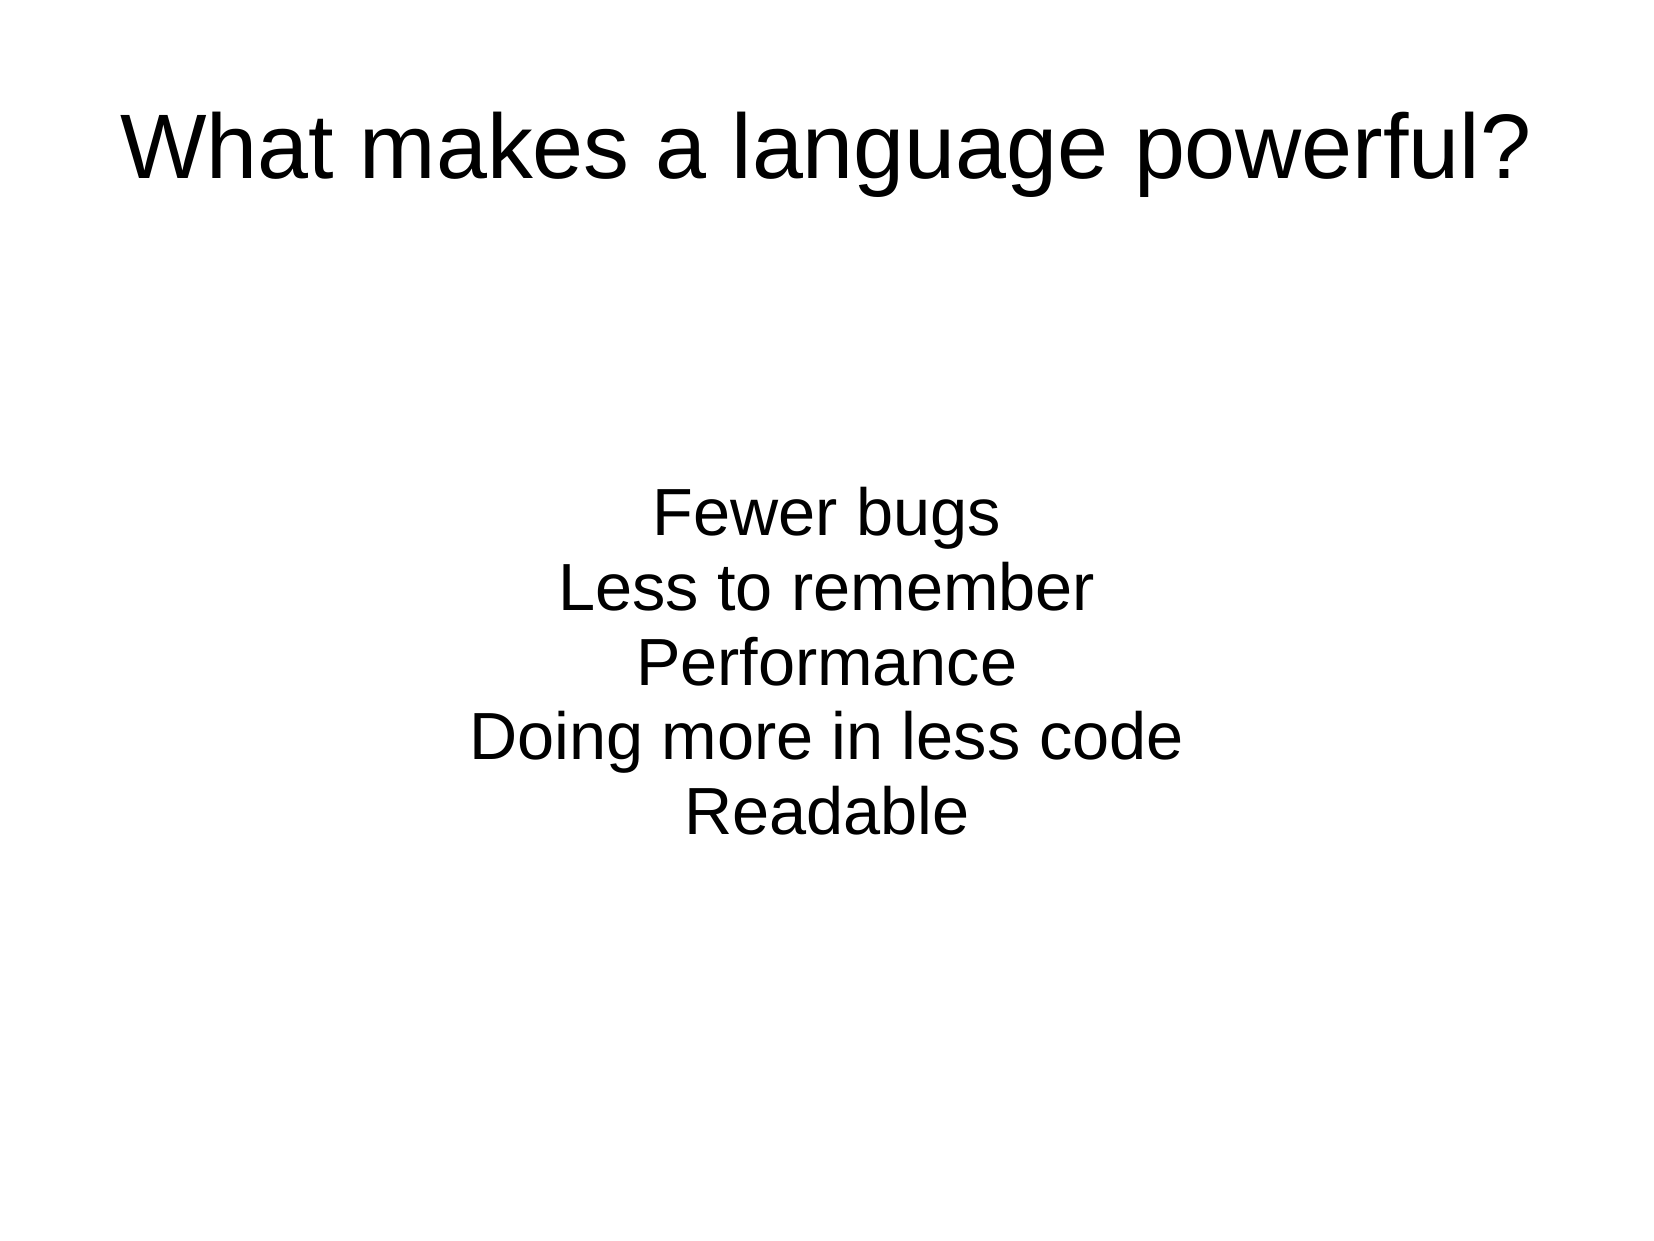

# What makes a language powerful?
Fewer bugs
Less to remember
Performance
Doing more in less code
Readable